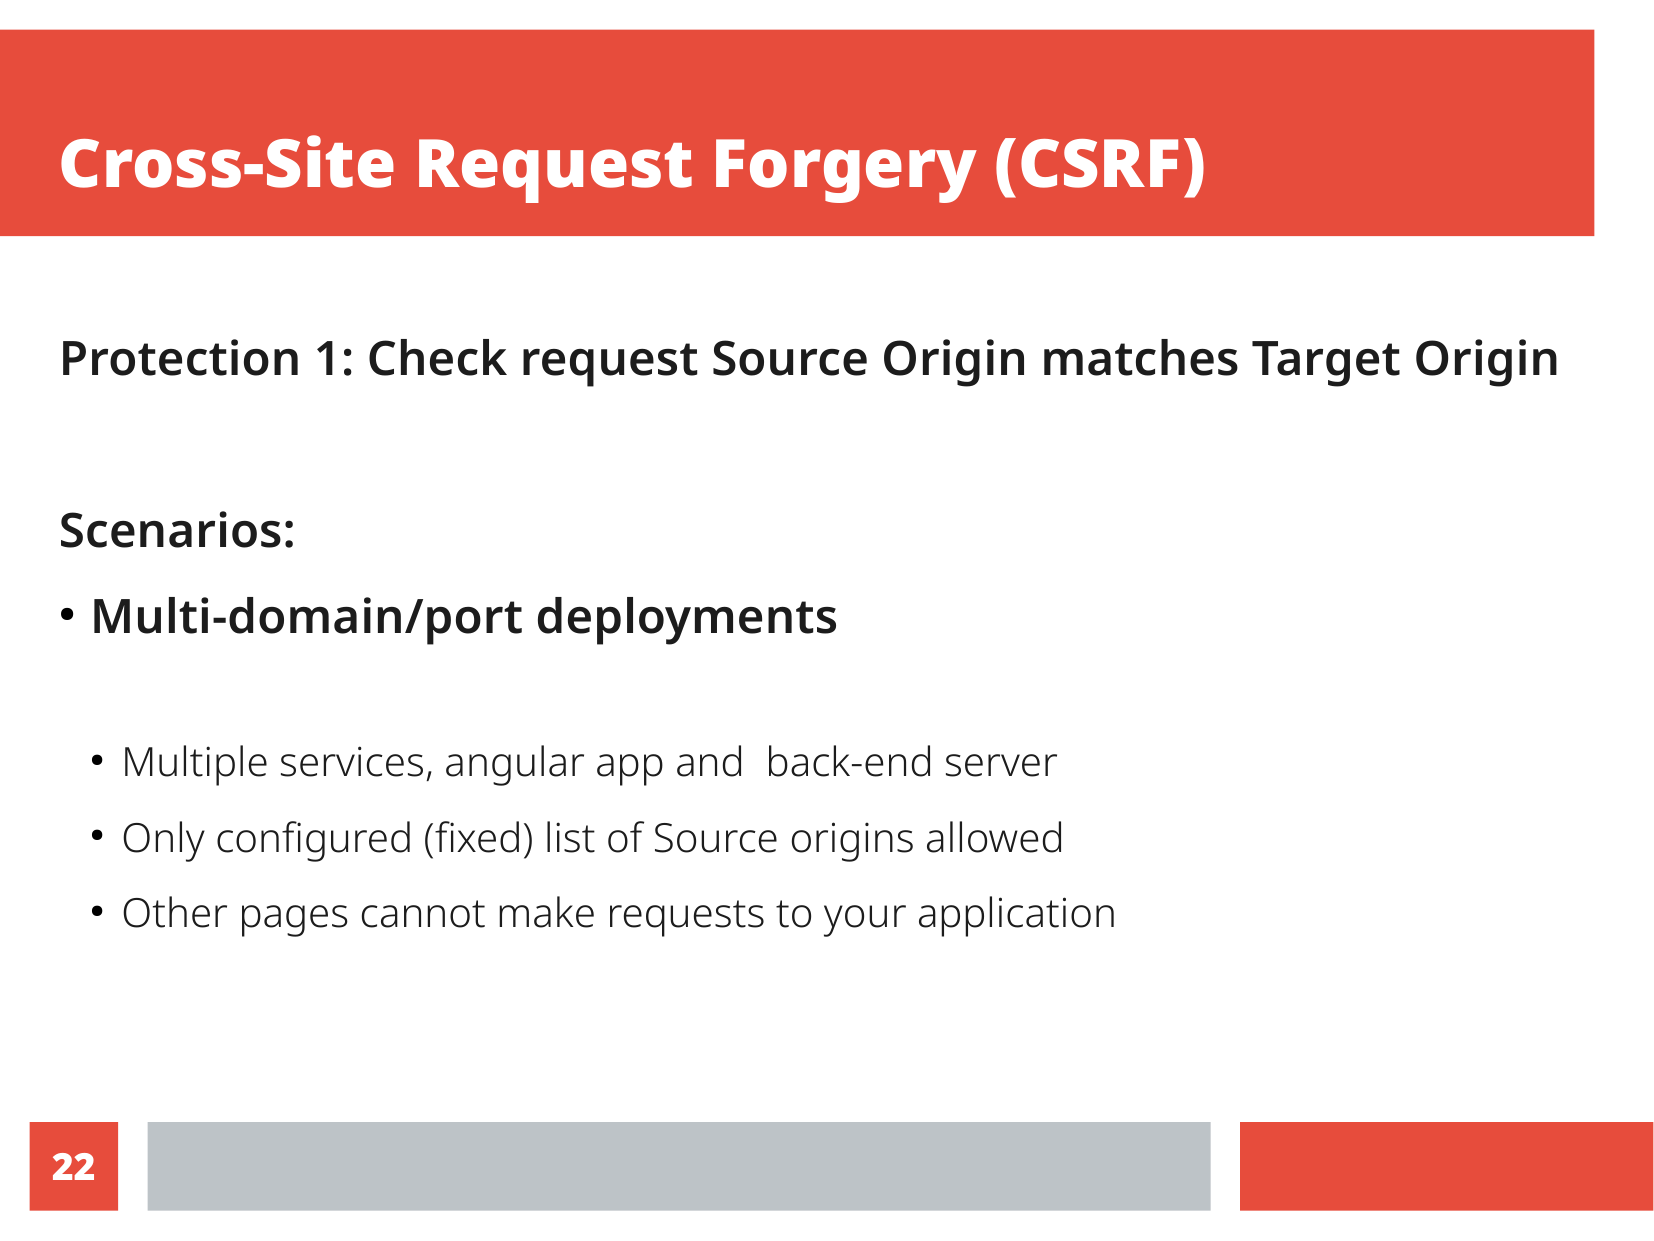

# Cross-Site Request Forgery (CSRF)
Protection 1: Check request Source Origin matches Target Origin
Scenarios:
Multi-domain/port deployments
Multiple services, angular app and back-end server
Only configured (fixed) list of Source origins allowed
Other pages cannot make requests to your application
22